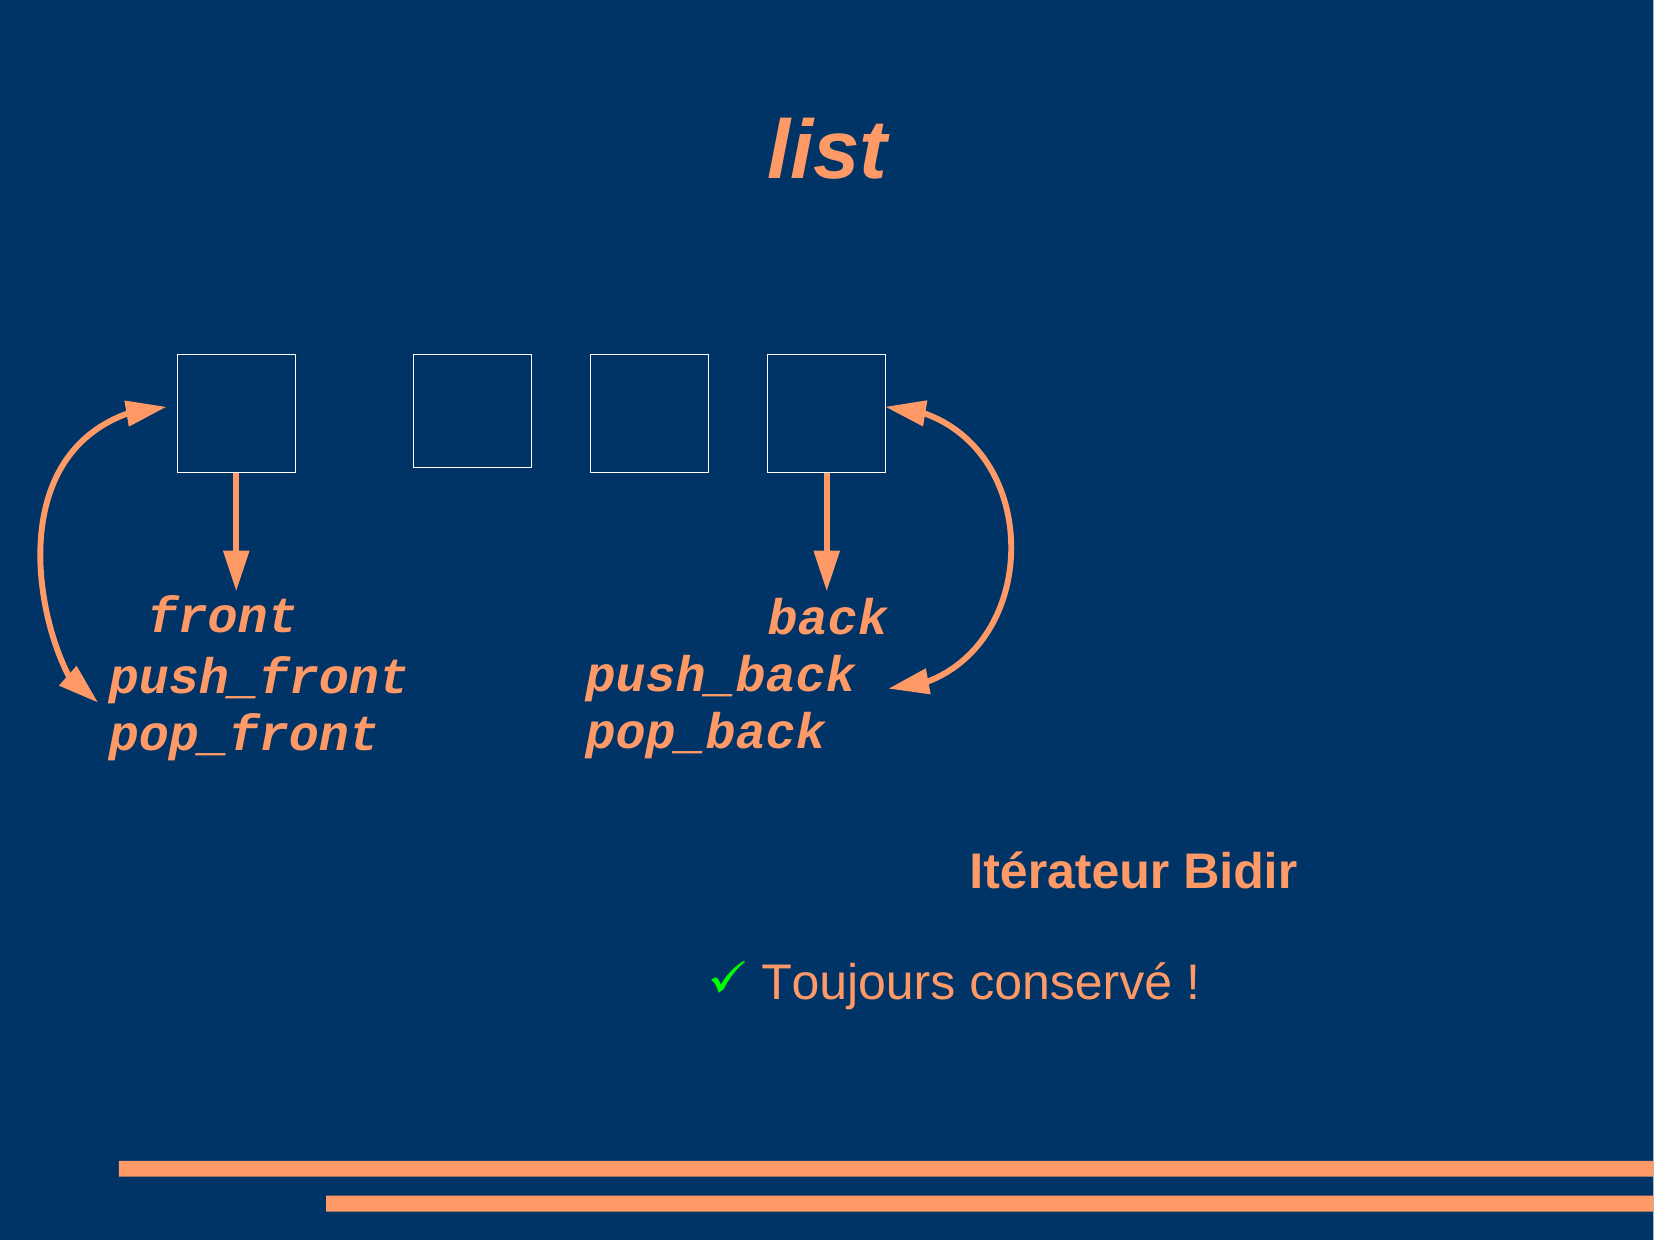

# list
front
back
push_back
pop_back
push_front
pop_front
Itérateur Bidir
 Toujours conservé !